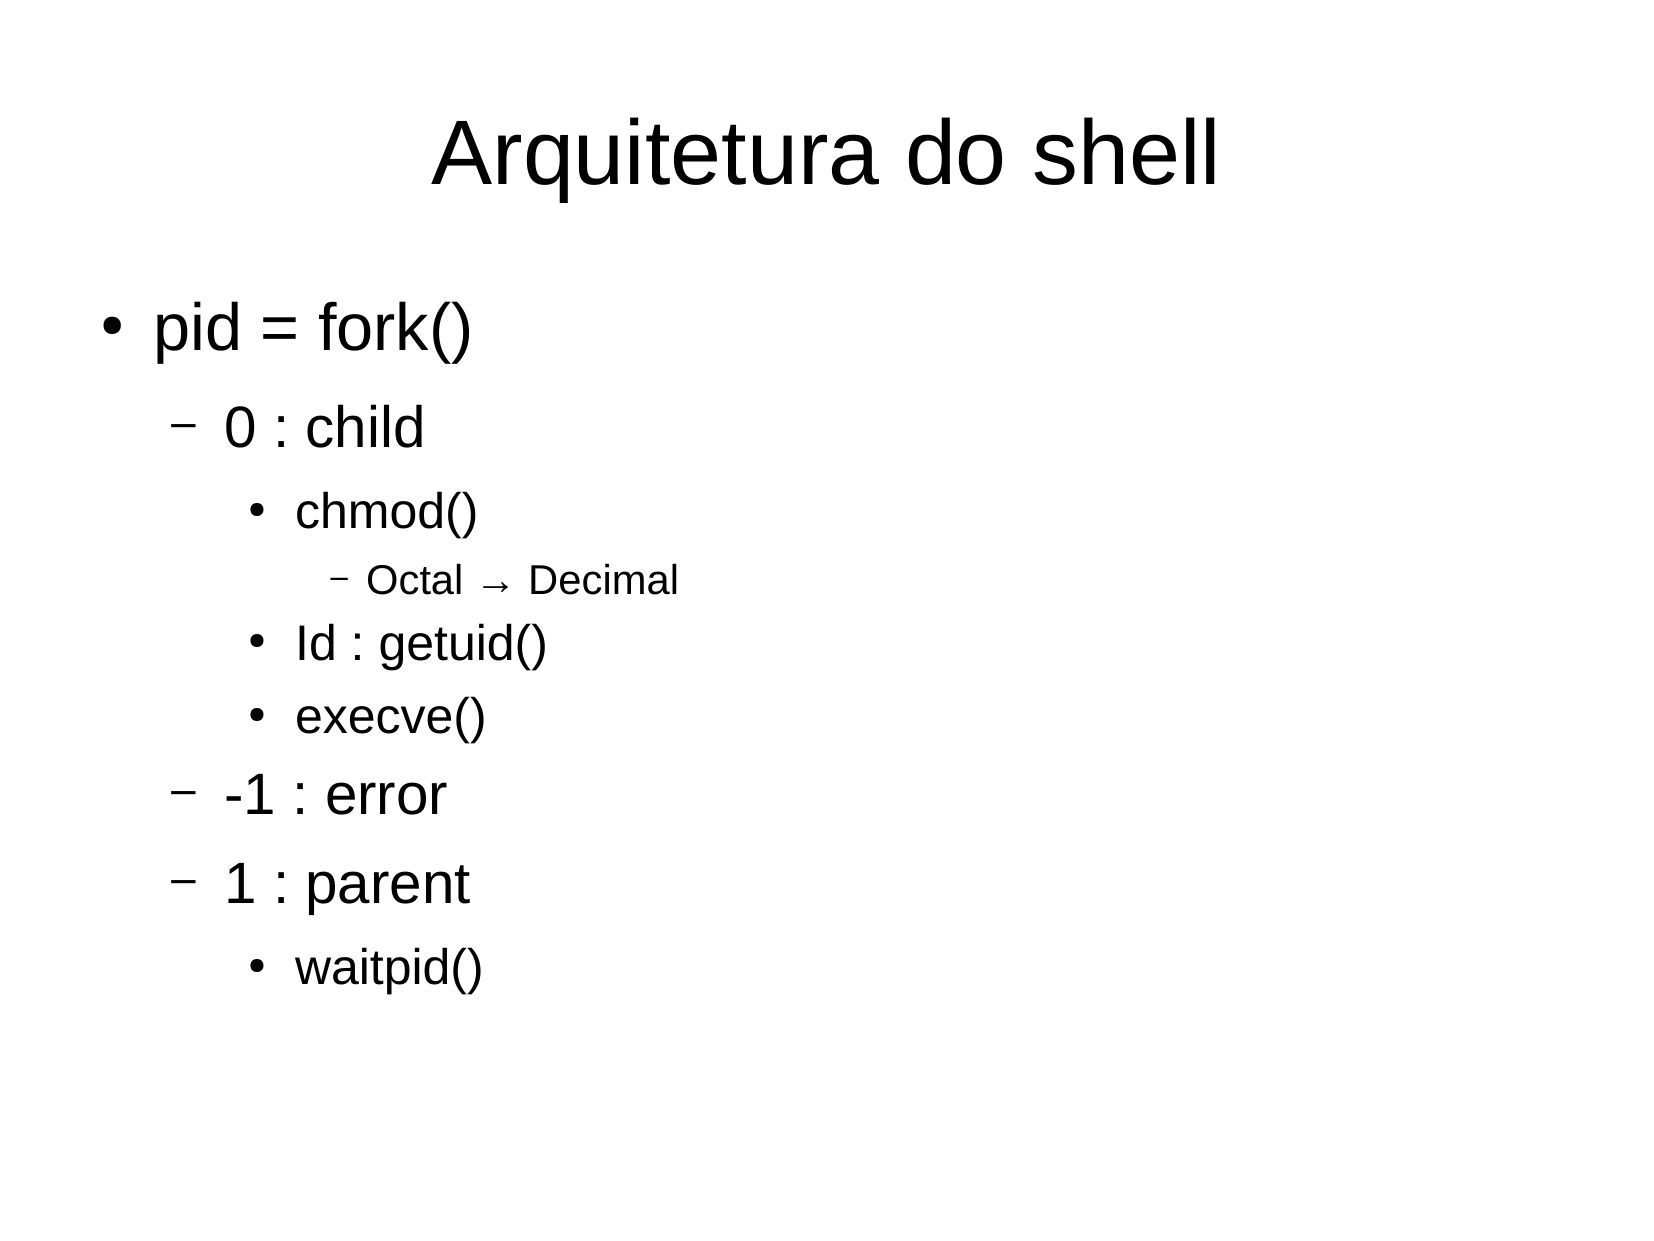

# Arquitetura do shell
pid = fork()
0 : child
chmod()
Octal → Decimal
Id : getuid()
execve()
-1 : error
1 : parent
waitpid()